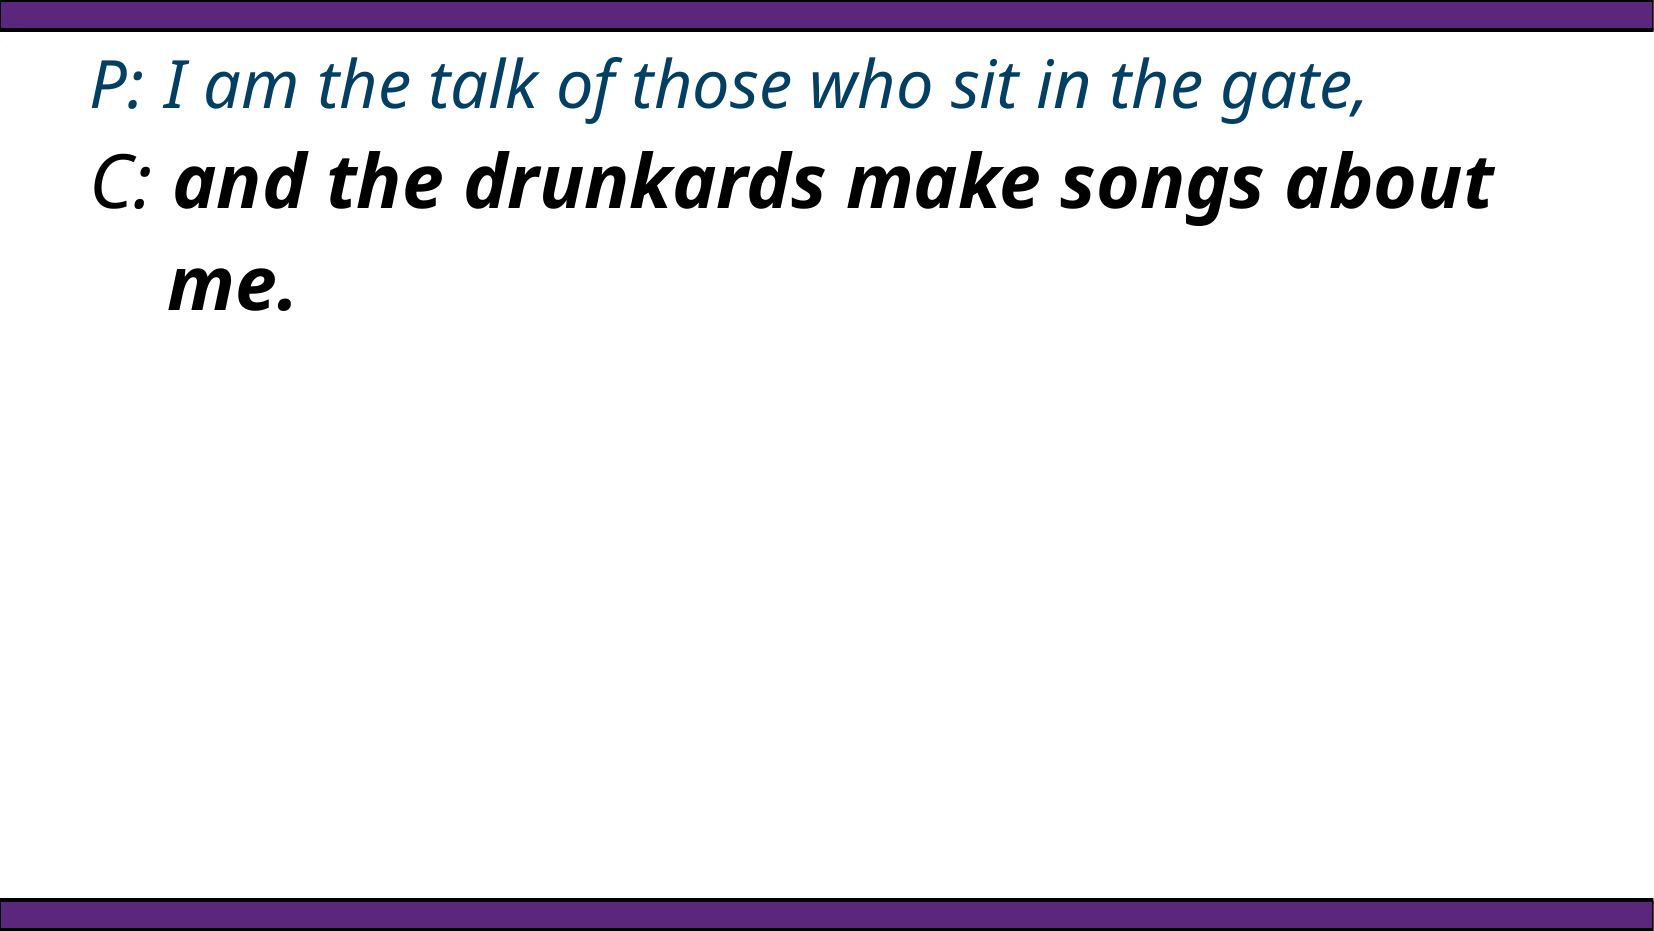

P:	I am the talk of those who sit in the gate,
C: and the drunkards make songs about
 me.